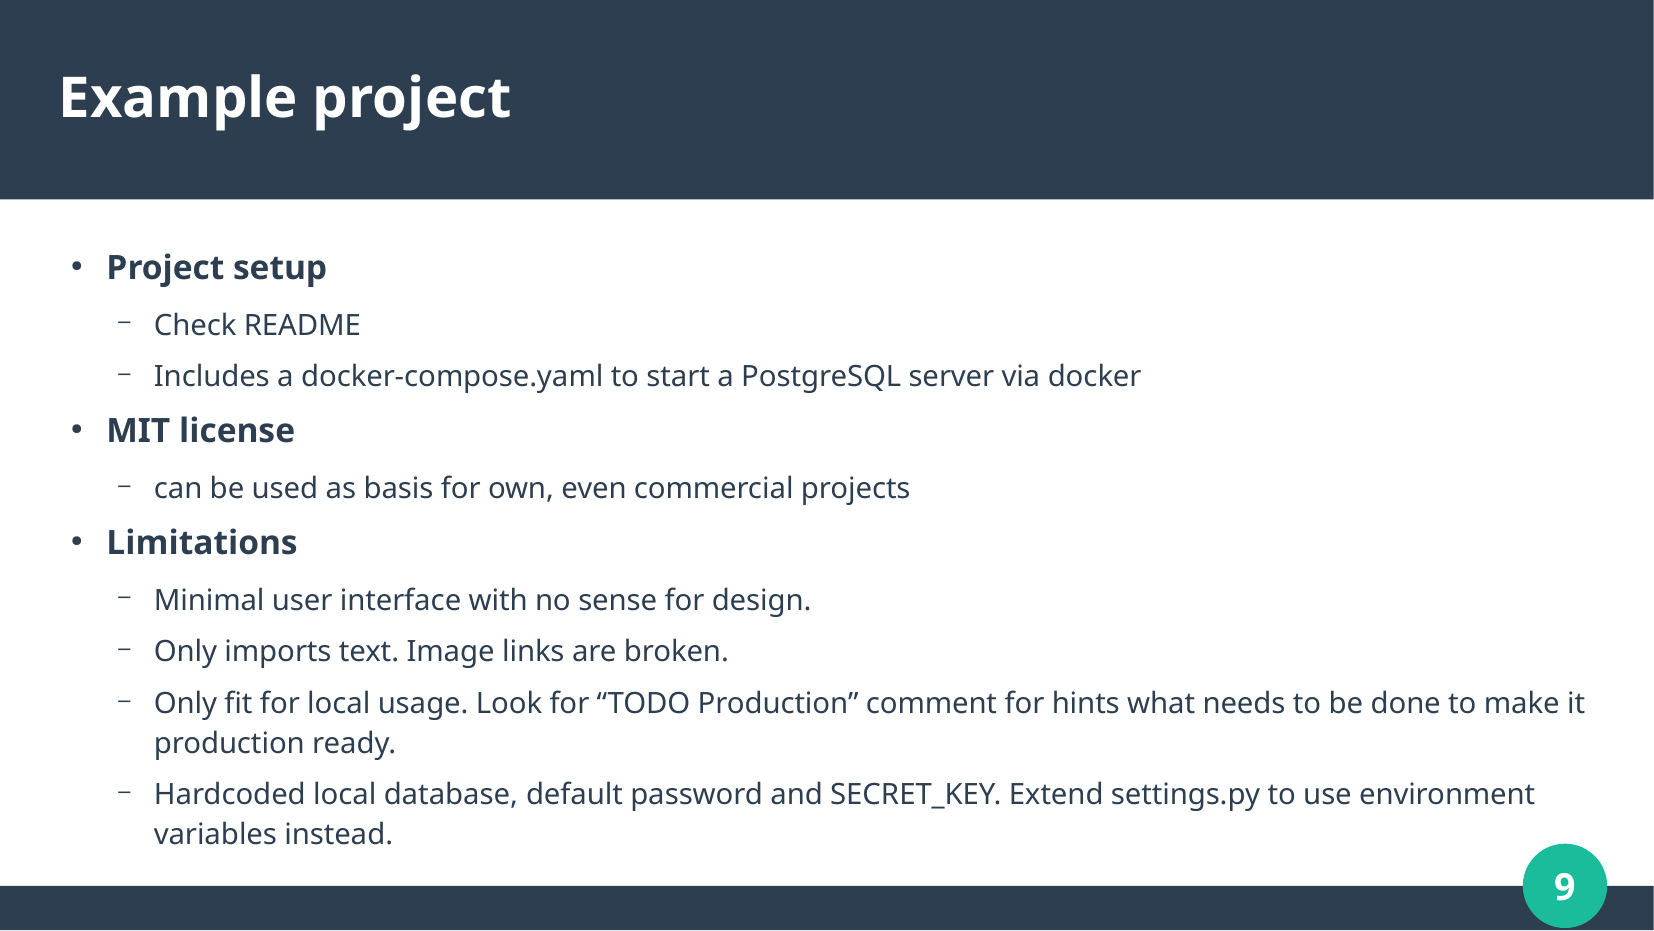

# Example project
Project setup
Check README
Includes a docker-compose.yaml to start a PostgreSQL server via docker
MIT license
can be used as basis for own, even commercial projects
Limitations
Minimal user interface with no sense for design.
Only imports text. Image links are broken.
Only fit for local usage. Look for “TODO Production” comment for hints what needs to be done to make it production ready.
Hardcoded local database, default password and SECRET_KEY. Extend settings.py to use environment variables instead.